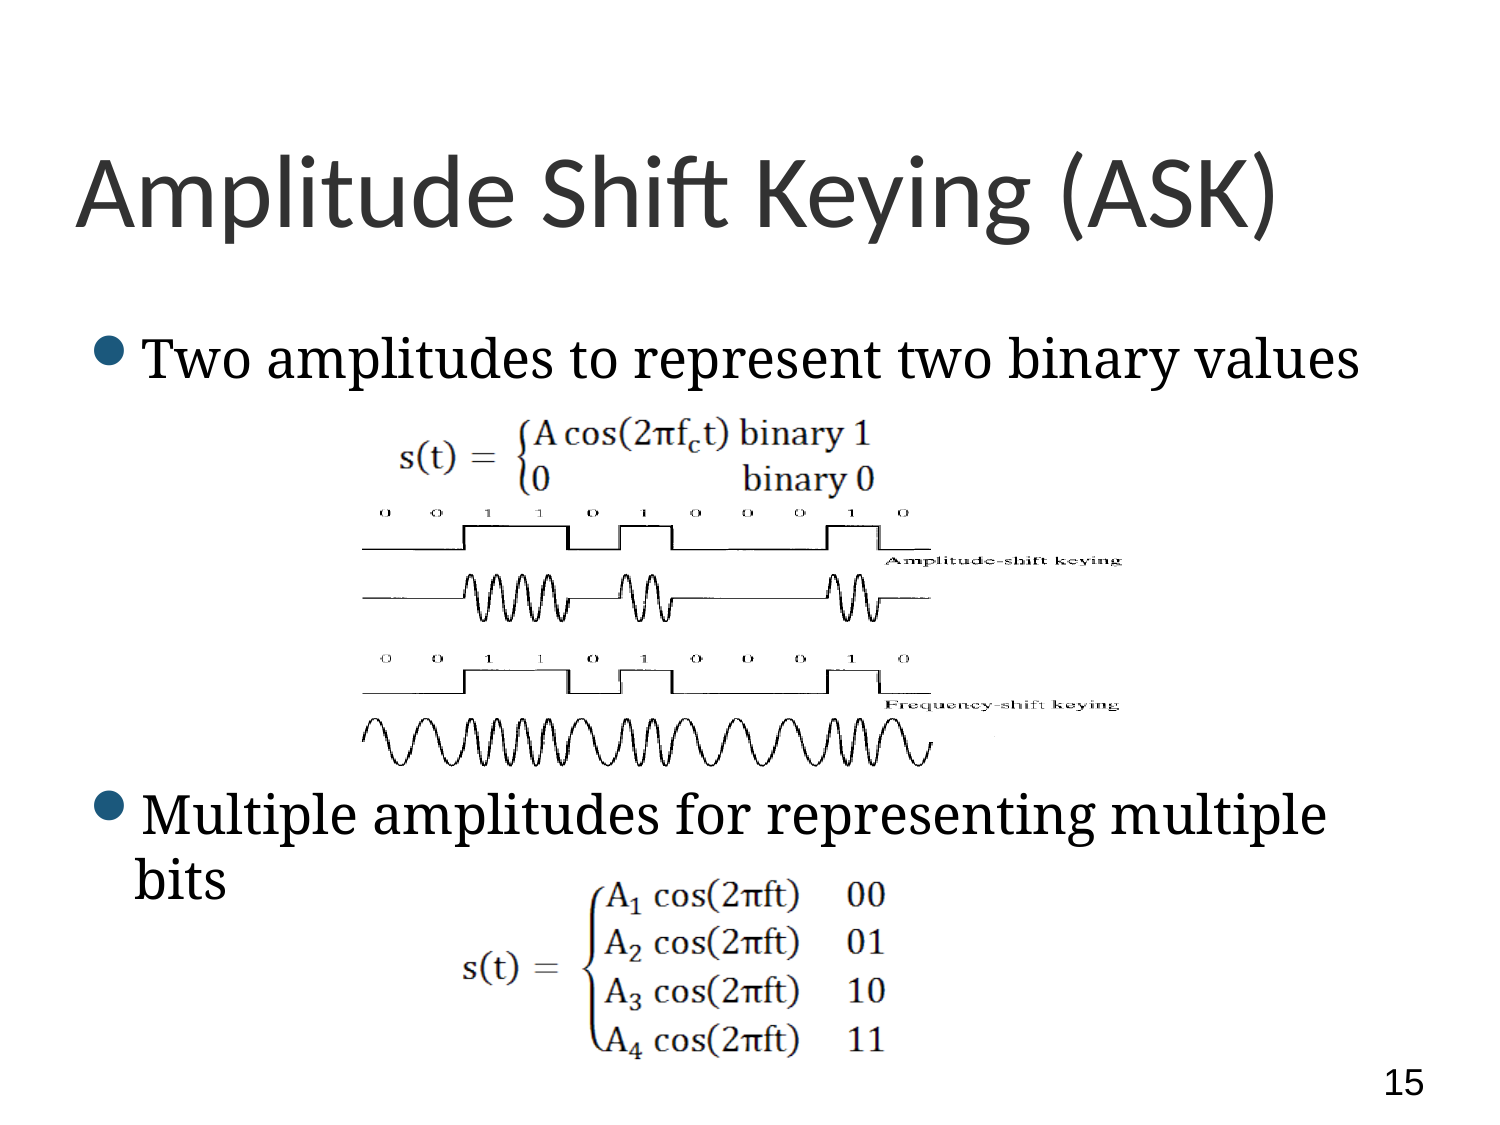

# Amplitude Shift Keying (ASK)
Two amplitudes to represent two binary values
Multiple amplitudes for representing multiple bits